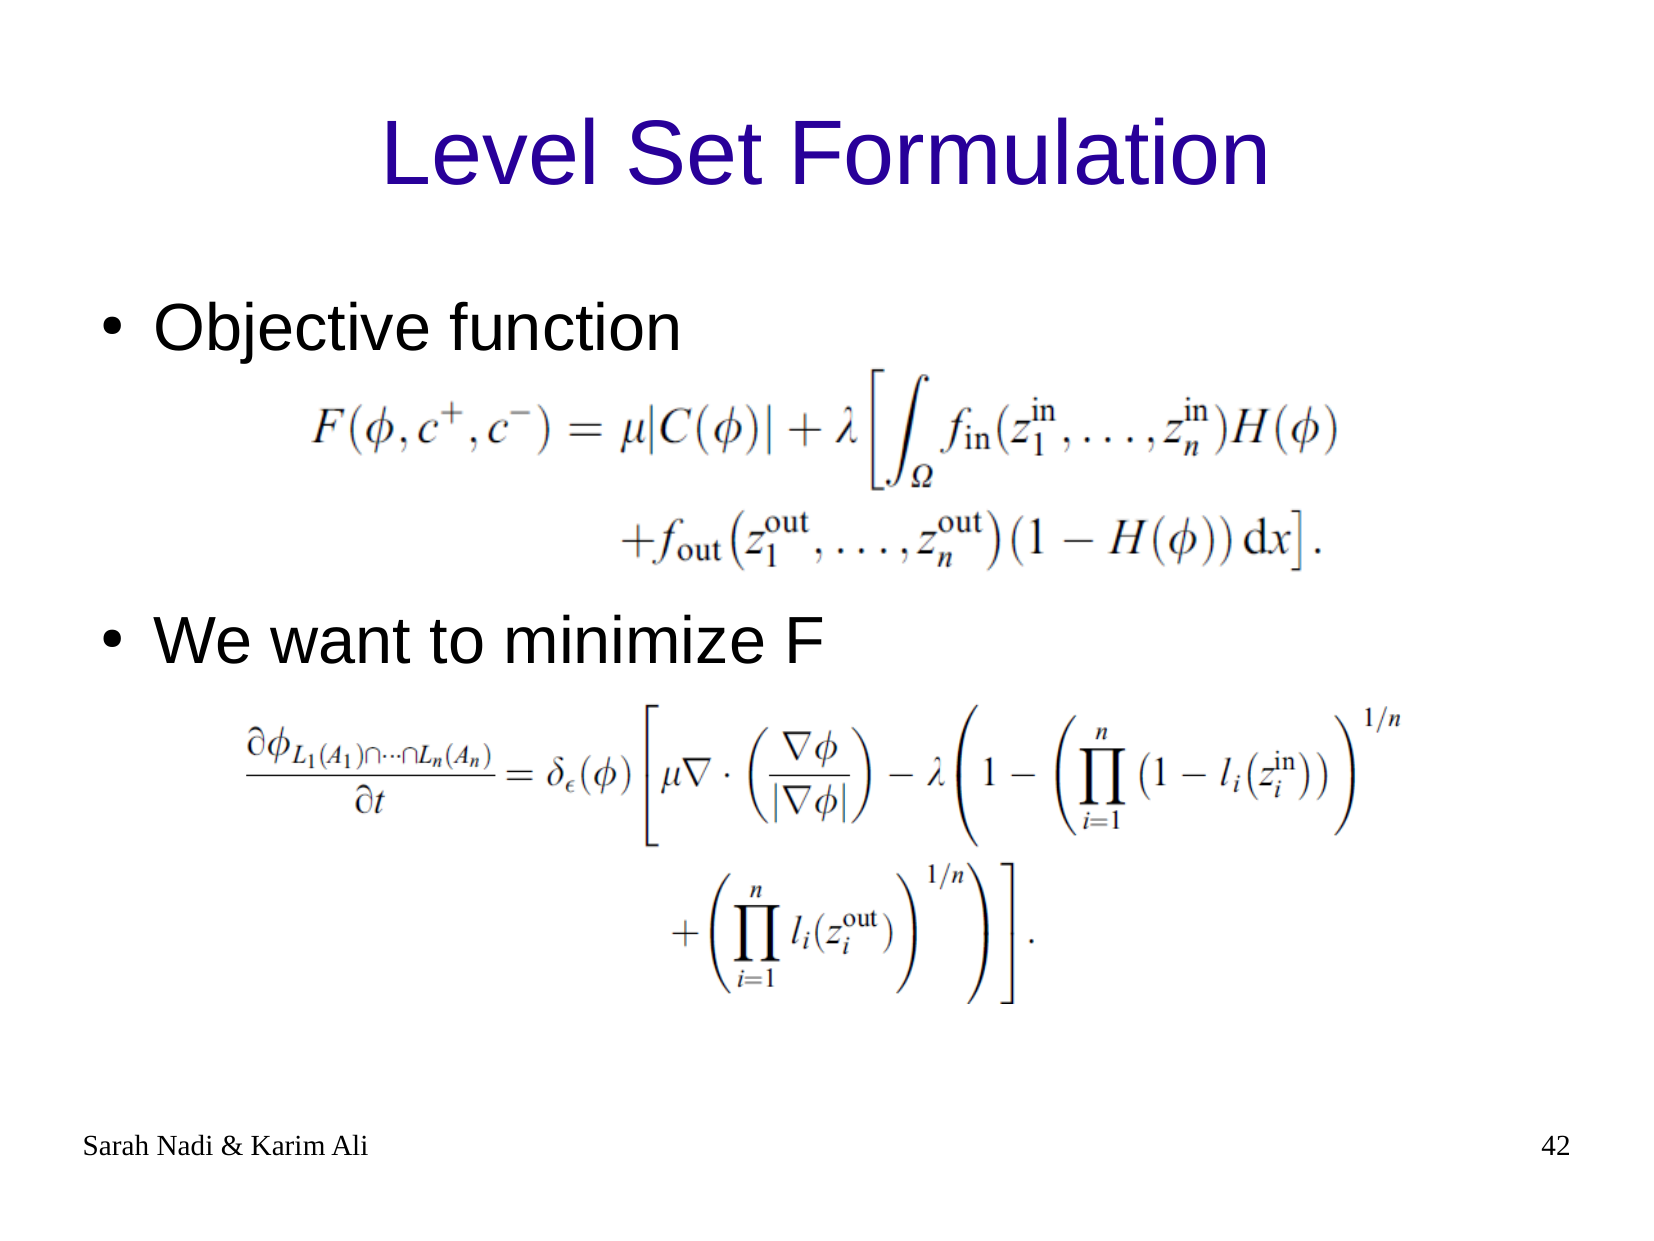

# Level Set Formulation
Objective function
We want to minimize F
Sarah Nadi & Karim Ali
42